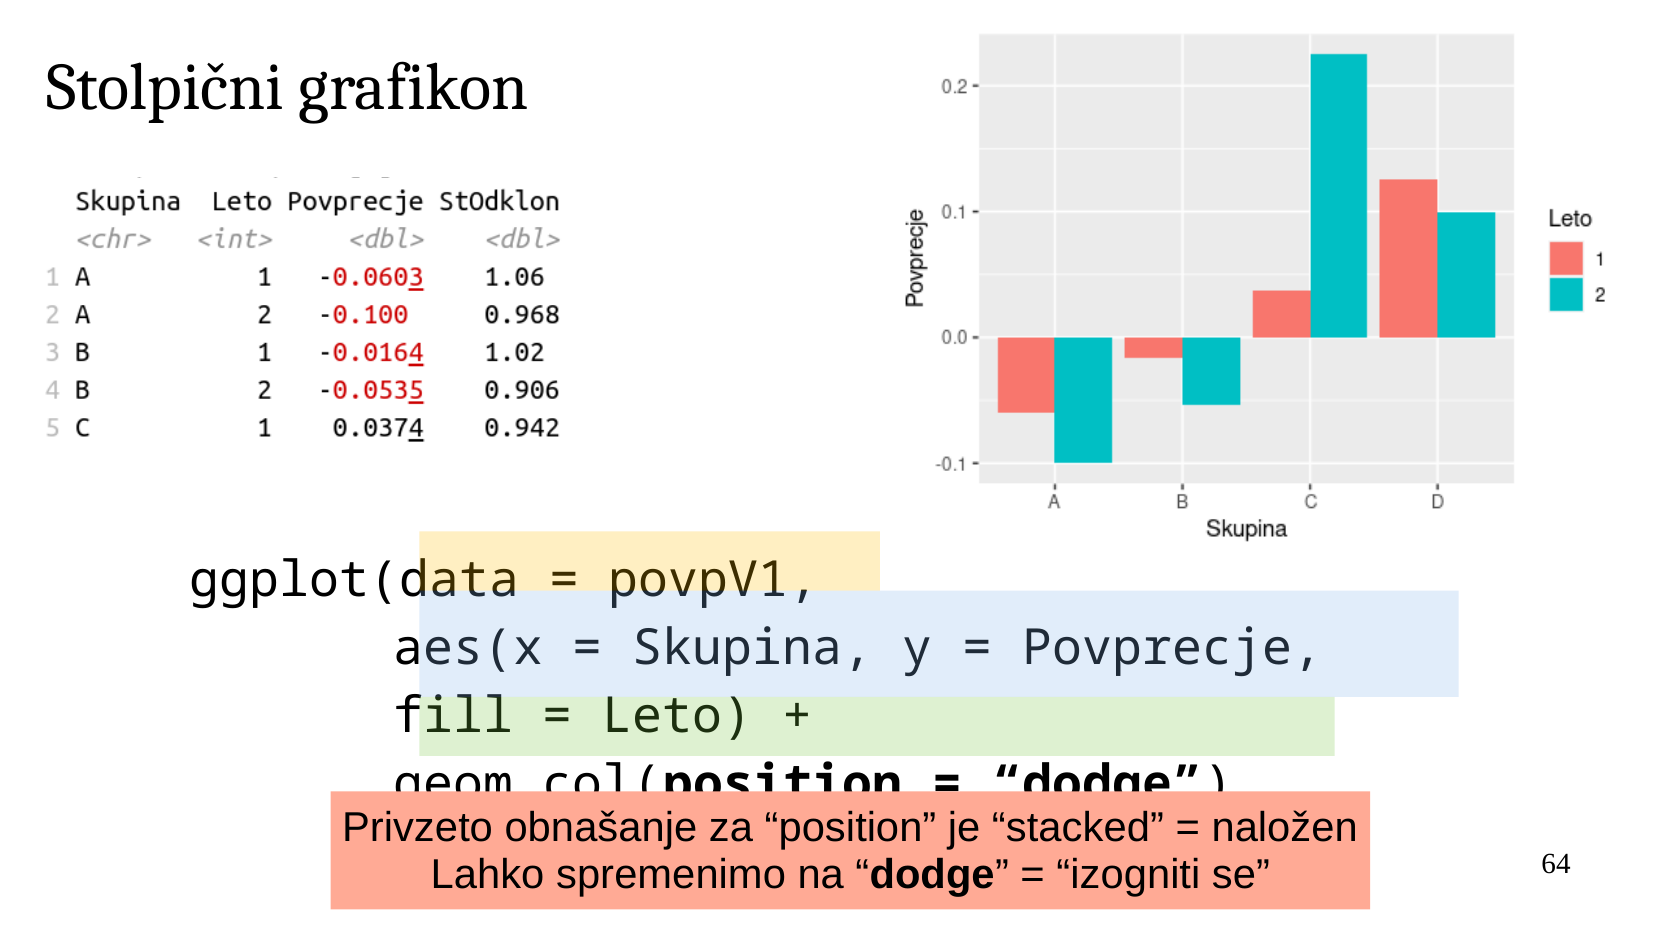

Stolpični grafikon
# ggplot(data = povpV1, aes(x = Skupina, y = Povprecje, fill = Leto) + geom_col(position = “dodge”)
Privzeto obnašanje za “position” je “stacked” = naložen
Lahko spremenimo na “dodge” = “izogniti se”
64